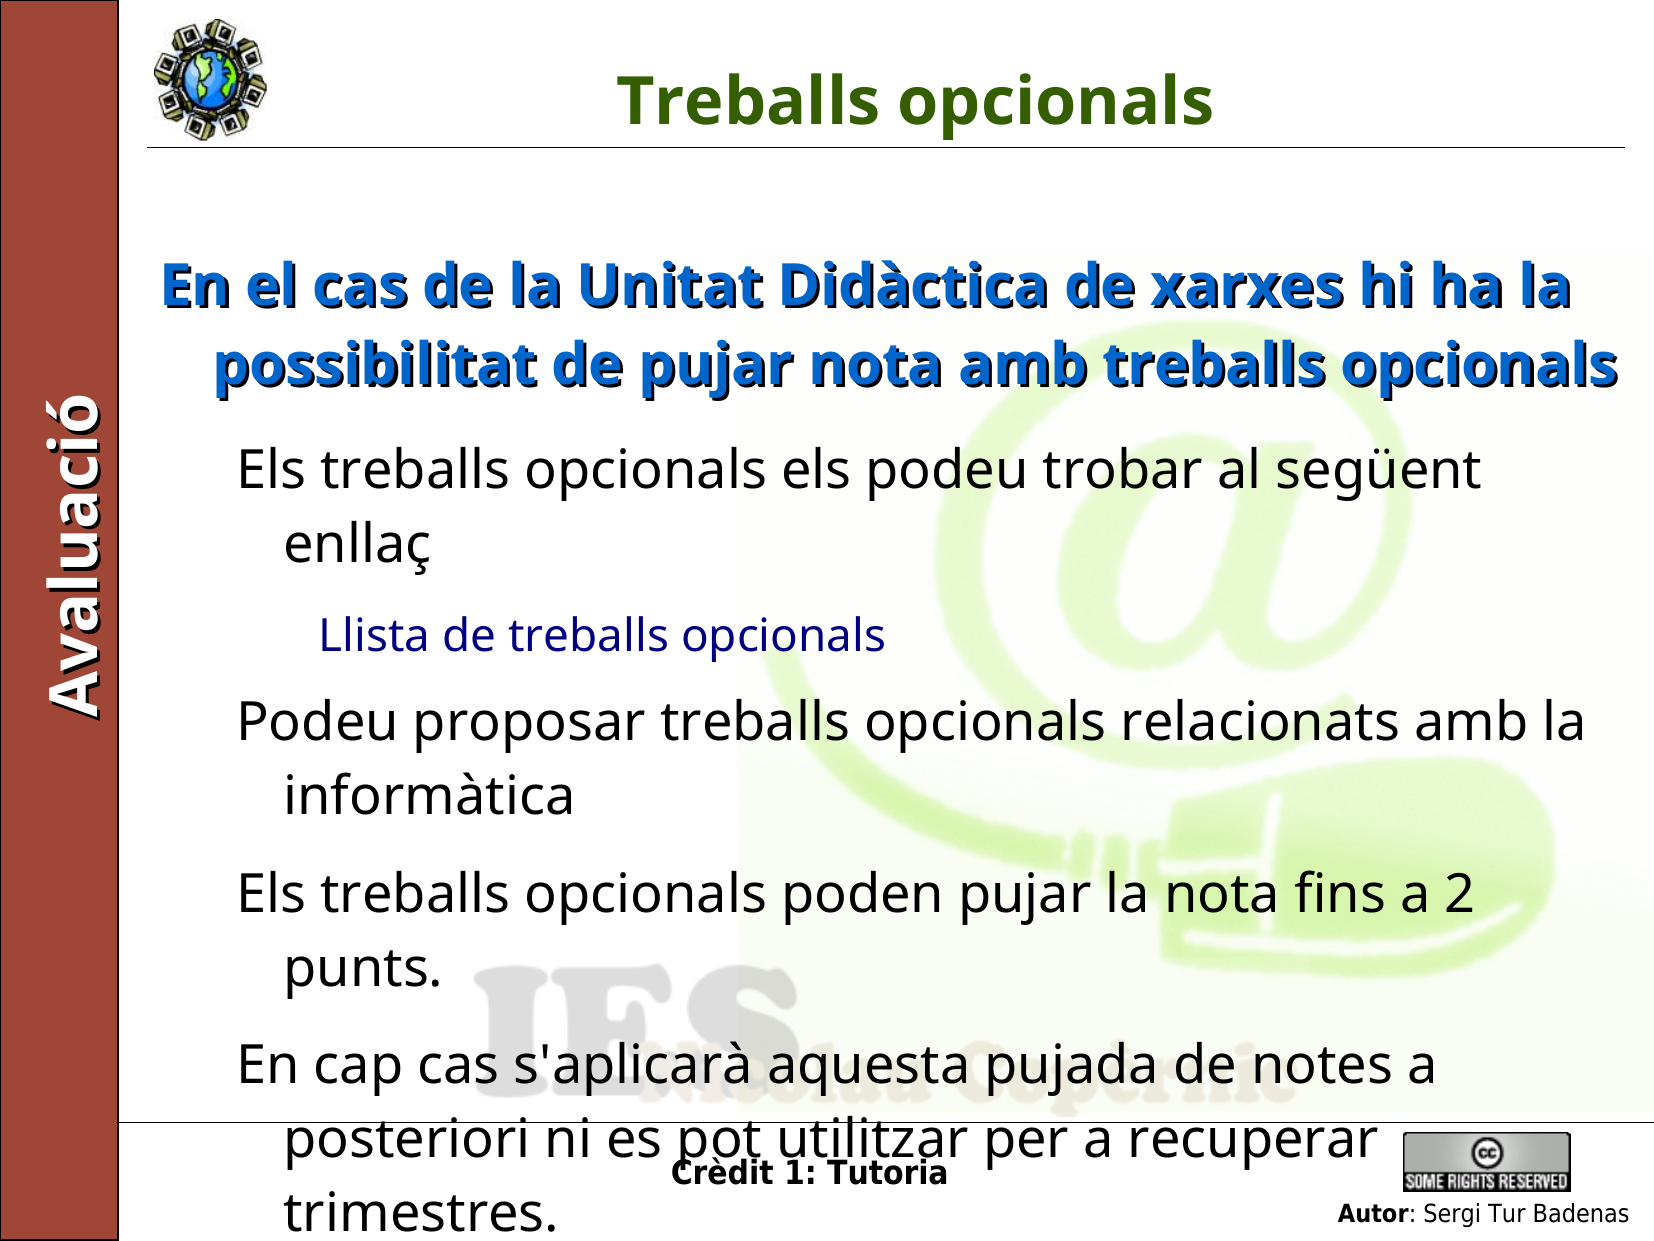

# Treballs opcionals
En el cas de la Unitat Didàctica de xarxes hi ha la possibilitat de pujar nota amb treballs opcionals
Els treballs opcionals els podeu trobar al següent enllaç
Llista de treballs opcionals
Podeu proposar treballs opcionals relacionats amb la informàtica
Els treballs opcionals poden pujar la nota fins a 2 punts.
En cap cas s'aplicarà aquesta pujada de notes a posteriori ni es pot utilitzar per a recuperar trimestres.
La pujada de nota s'aplica al trimestre durant el qual s'ha realitzat el treball.